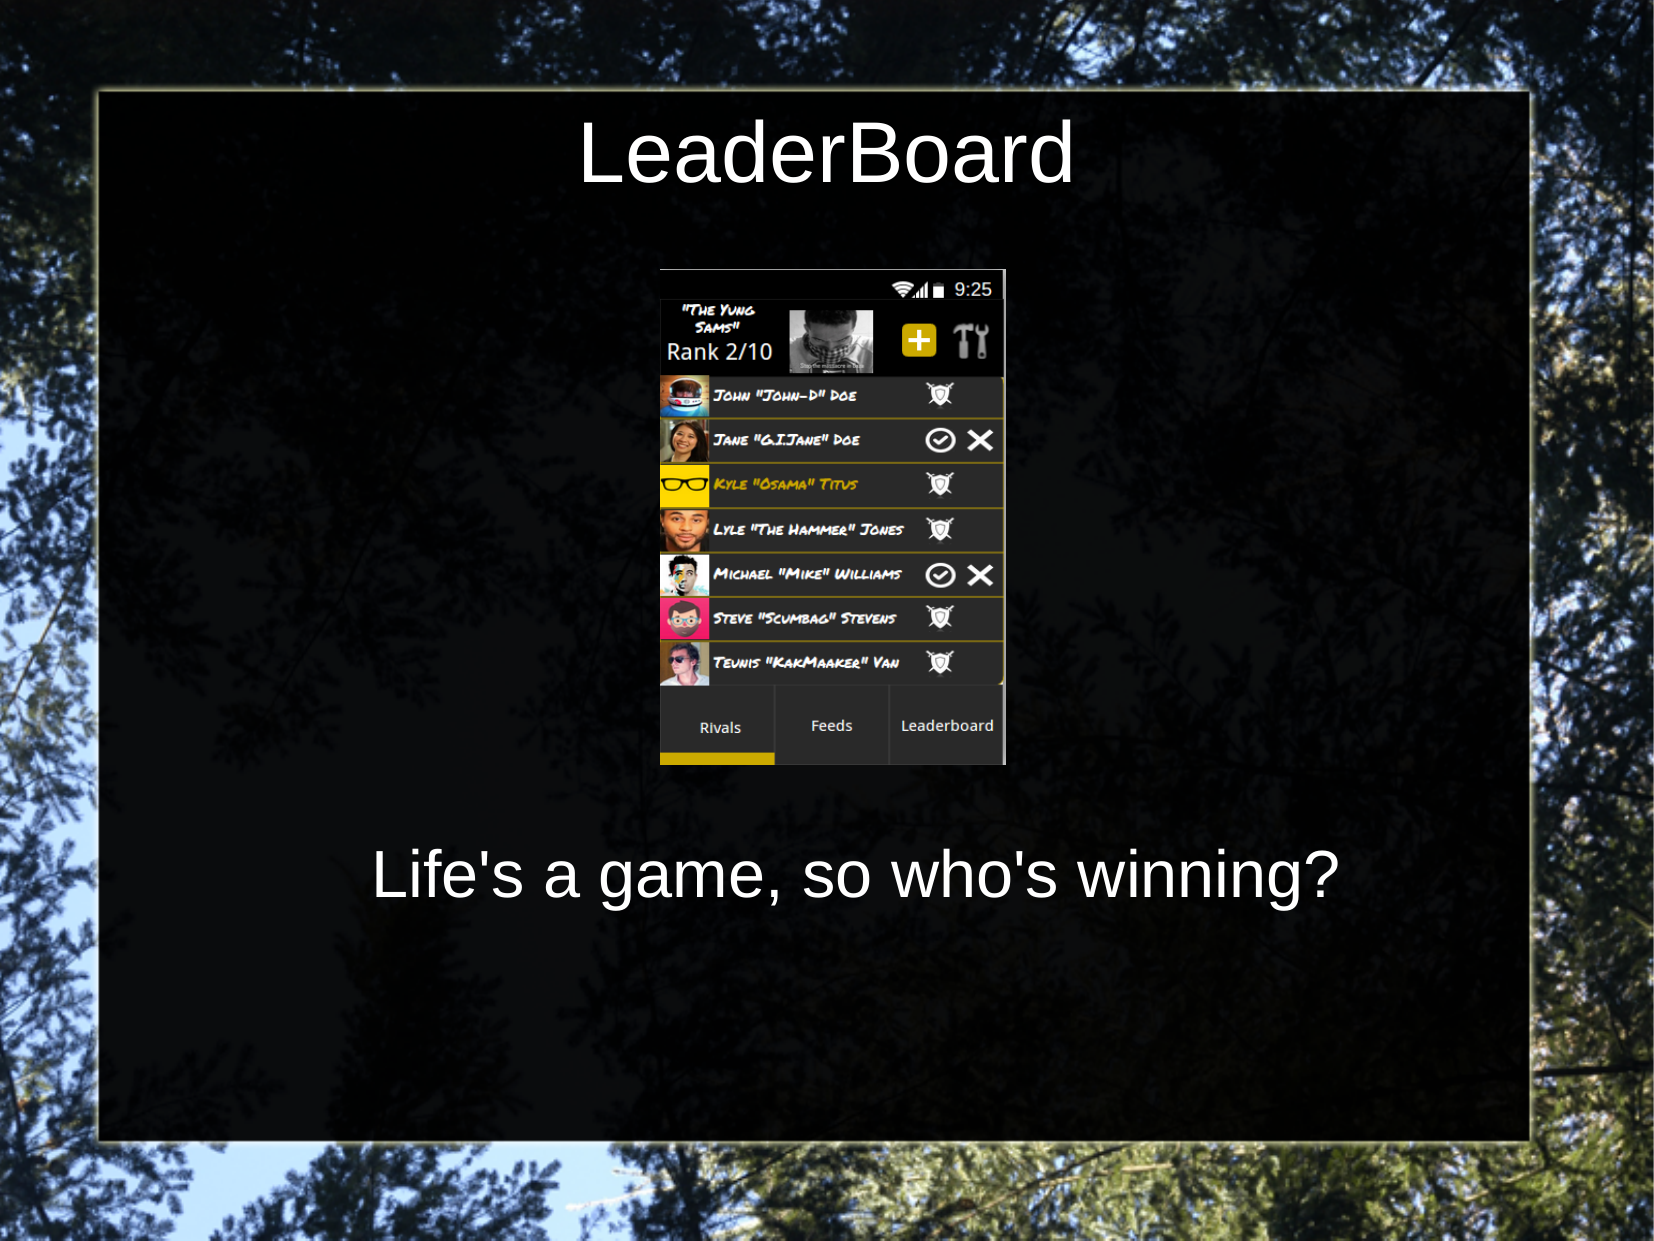

# LeaderBoard
 Life's a game, so who's winning?